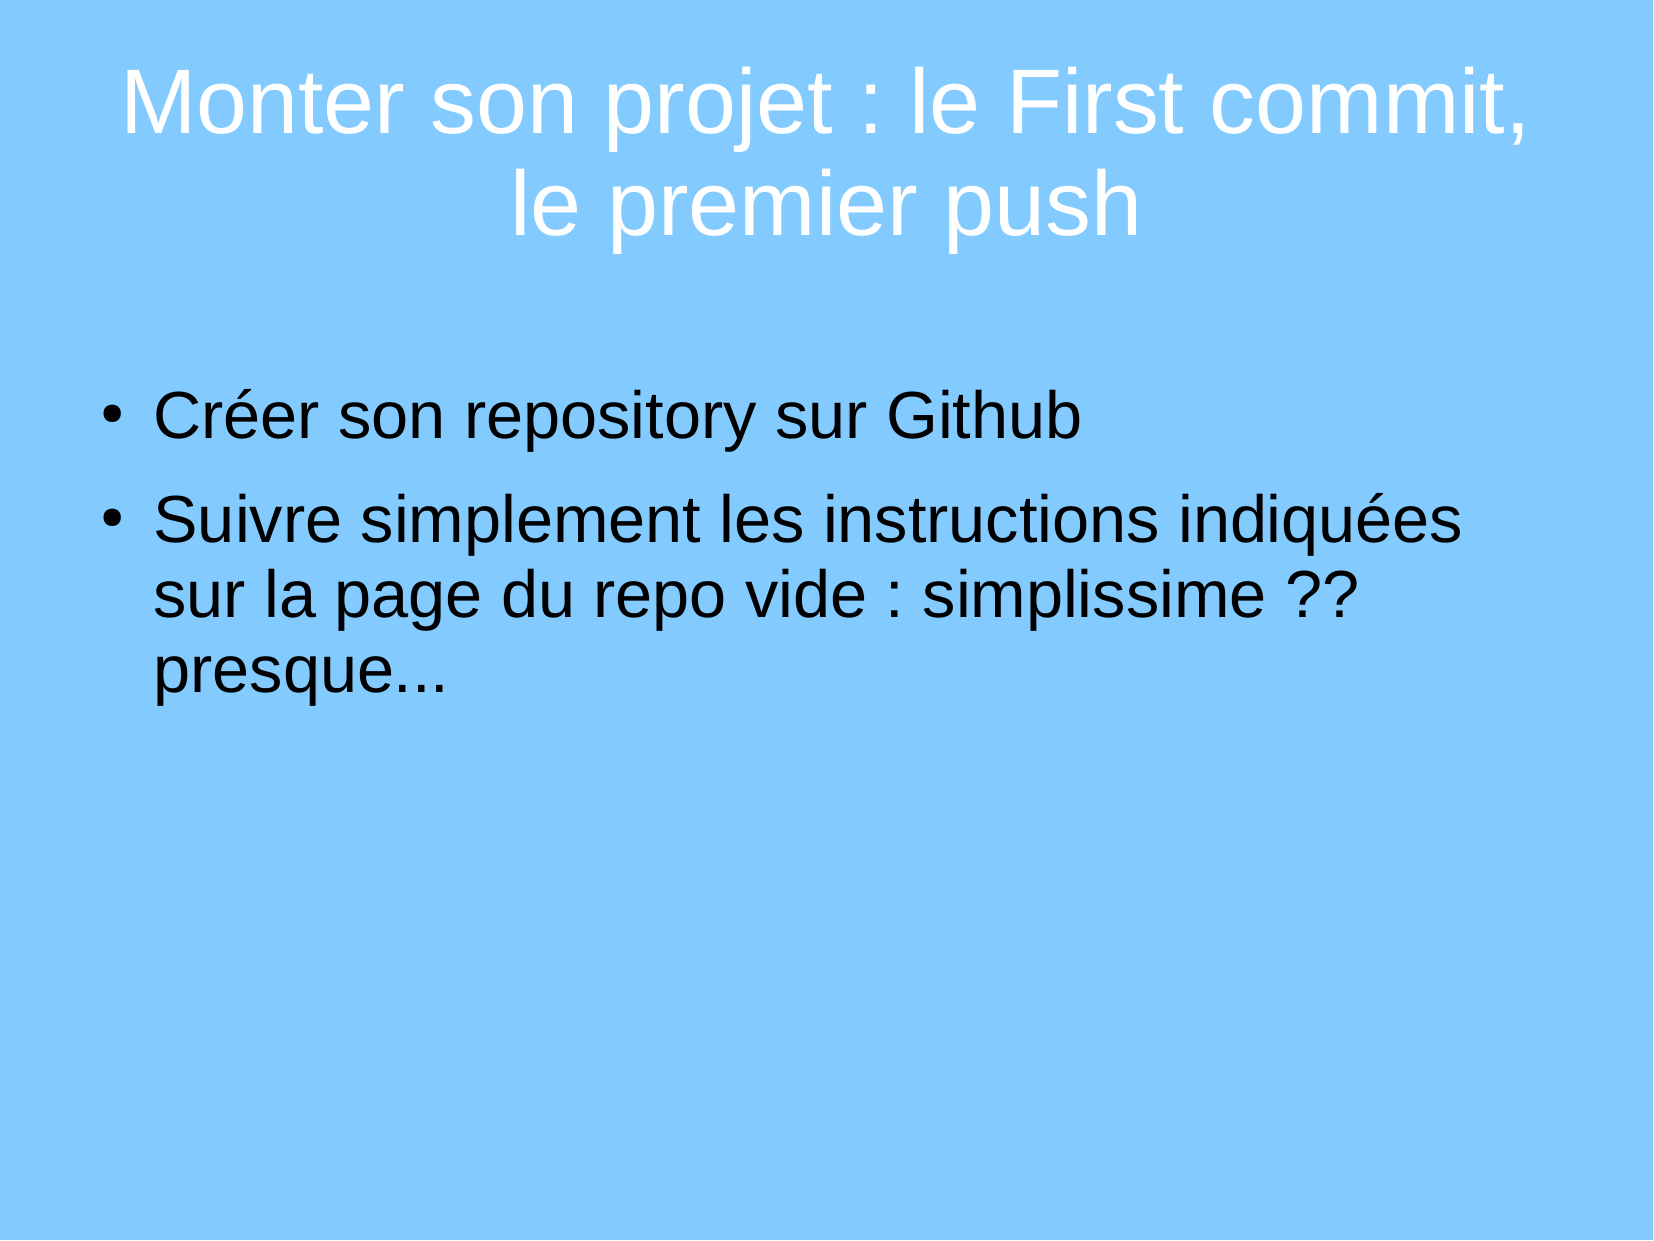

# Monter son projet : le First commit, le premier push
Créer son repository sur Github
Suivre simplement les instructions indiquées sur la page du repo vide : simplissime ?? presque...